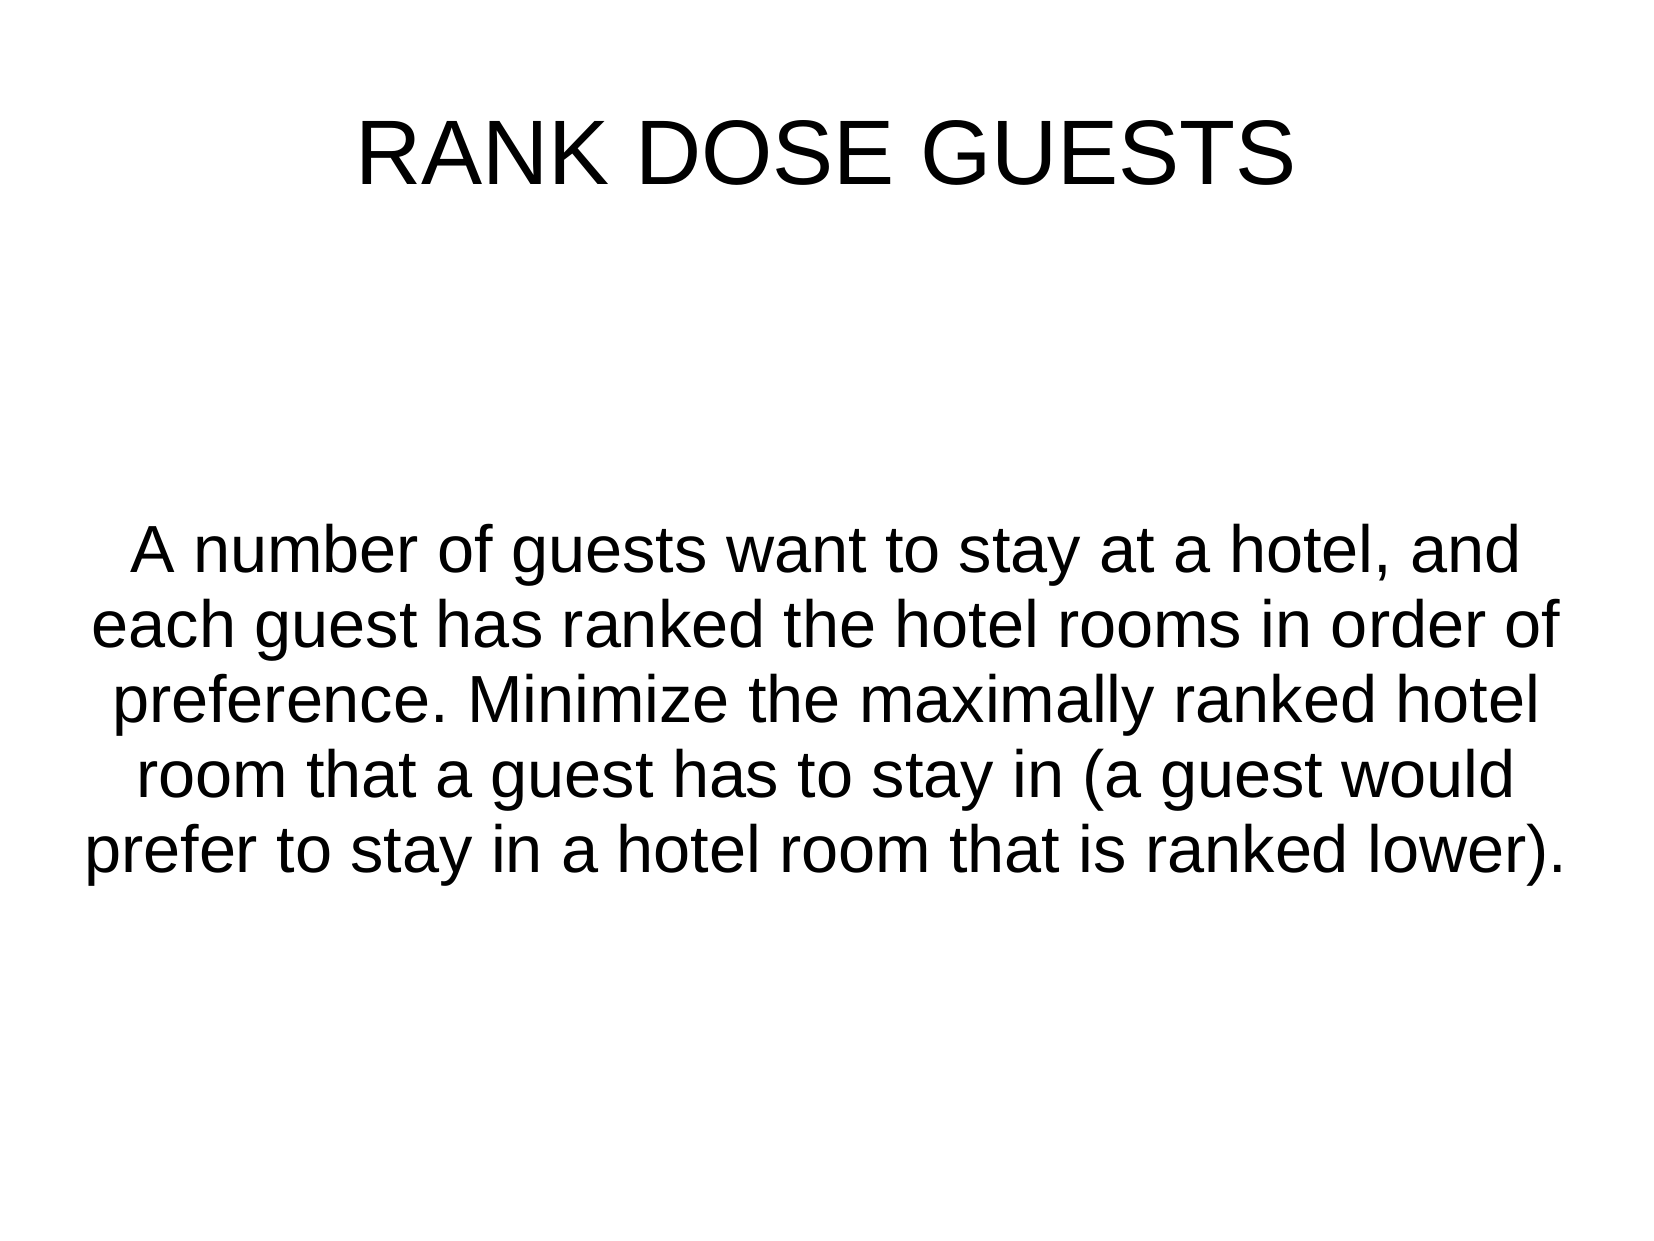

# RANK DOSE GUESTS
A number of guests want to stay at a hotel, and each guest has ranked the hotel rooms in order of preference. Minimize the maximally ranked hotel room that a guest has to stay in (a guest would prefer to stay in a hotel room that is ranked lower).